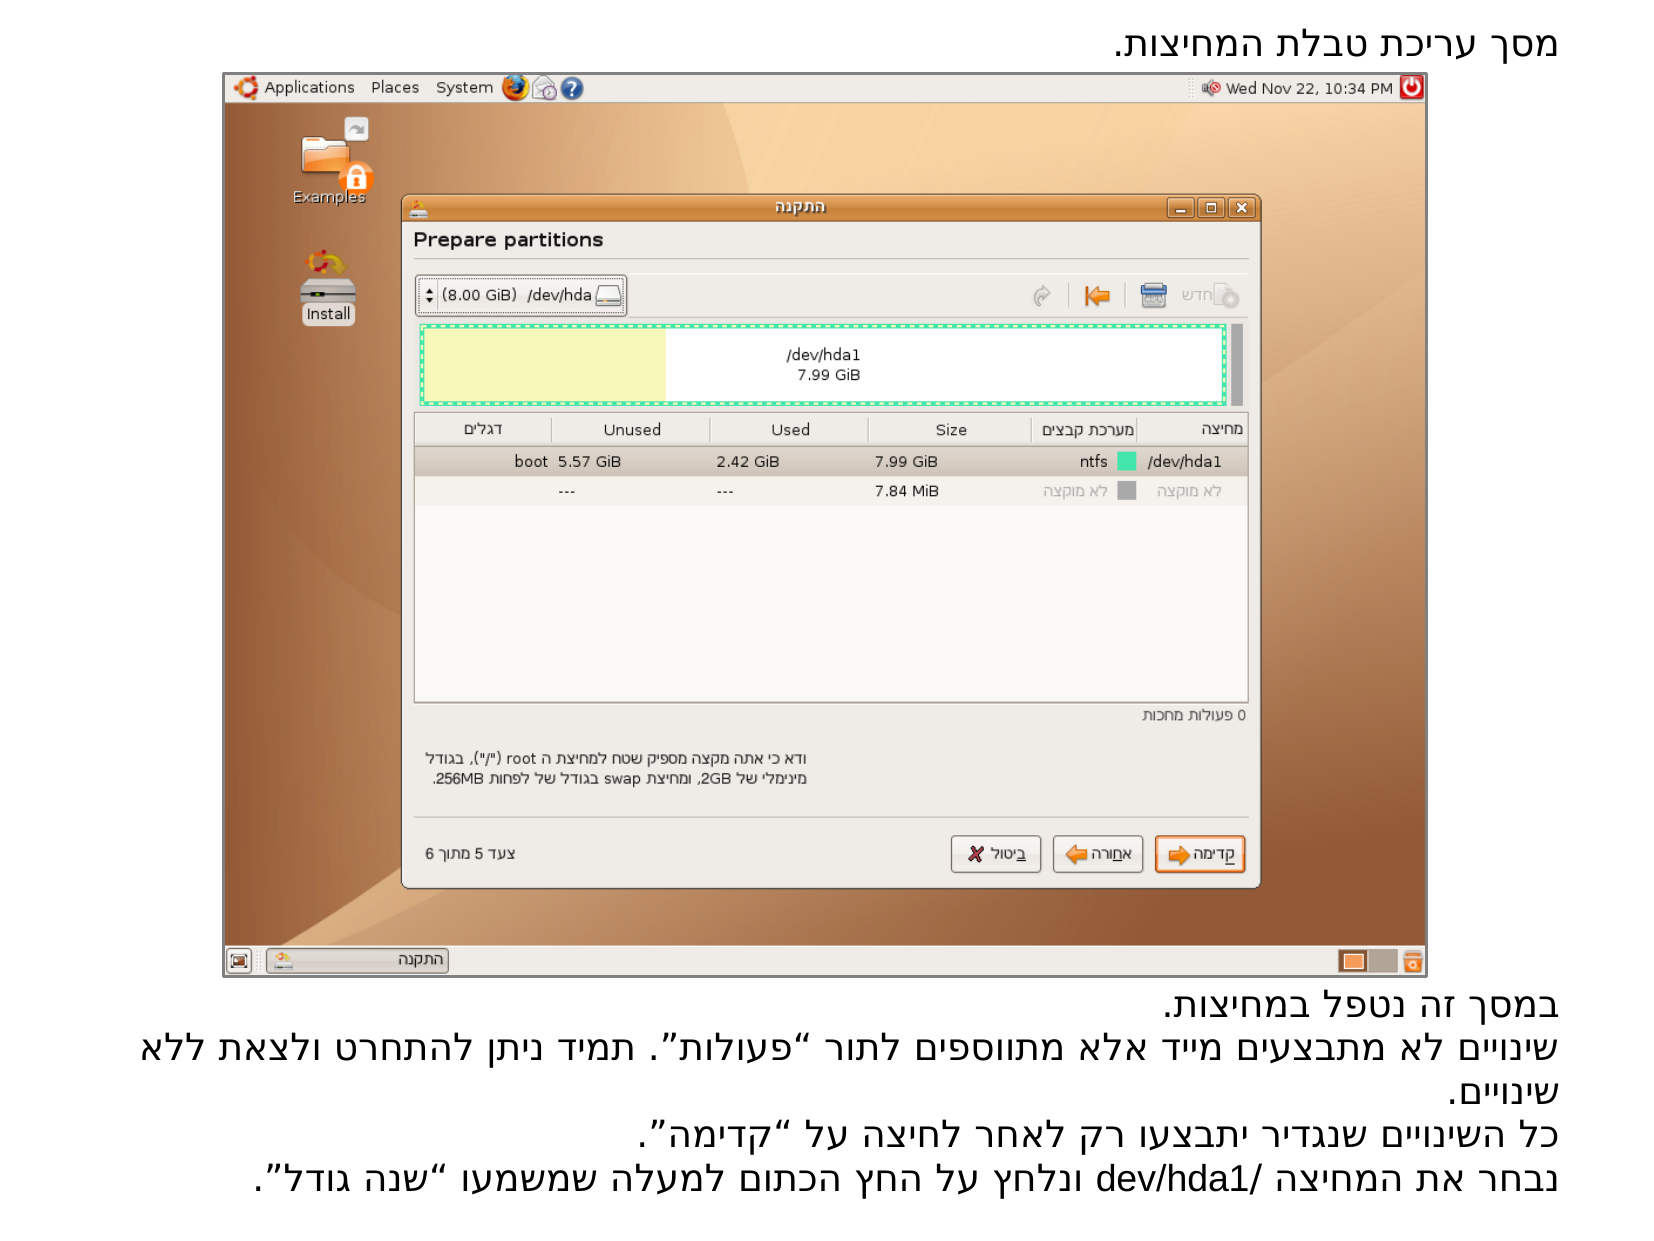

מסך עריכת טבלת המחיצות.
במסך זה נטפל במחיצות.
שינויים לא מתבצעים מייד אלא מתווספים לתור “פעולות”. תמיד ניתן להתחרט ולצאת ללא שינויים.
כל השינויים שנגדיר יתבצעו רק לאחר לחיצה על “קדימה”.
נבחר את המחיצה /dev/hda1 ונלחץ על החץ הכתום למעלה שמשמעו “שנה גודל”.